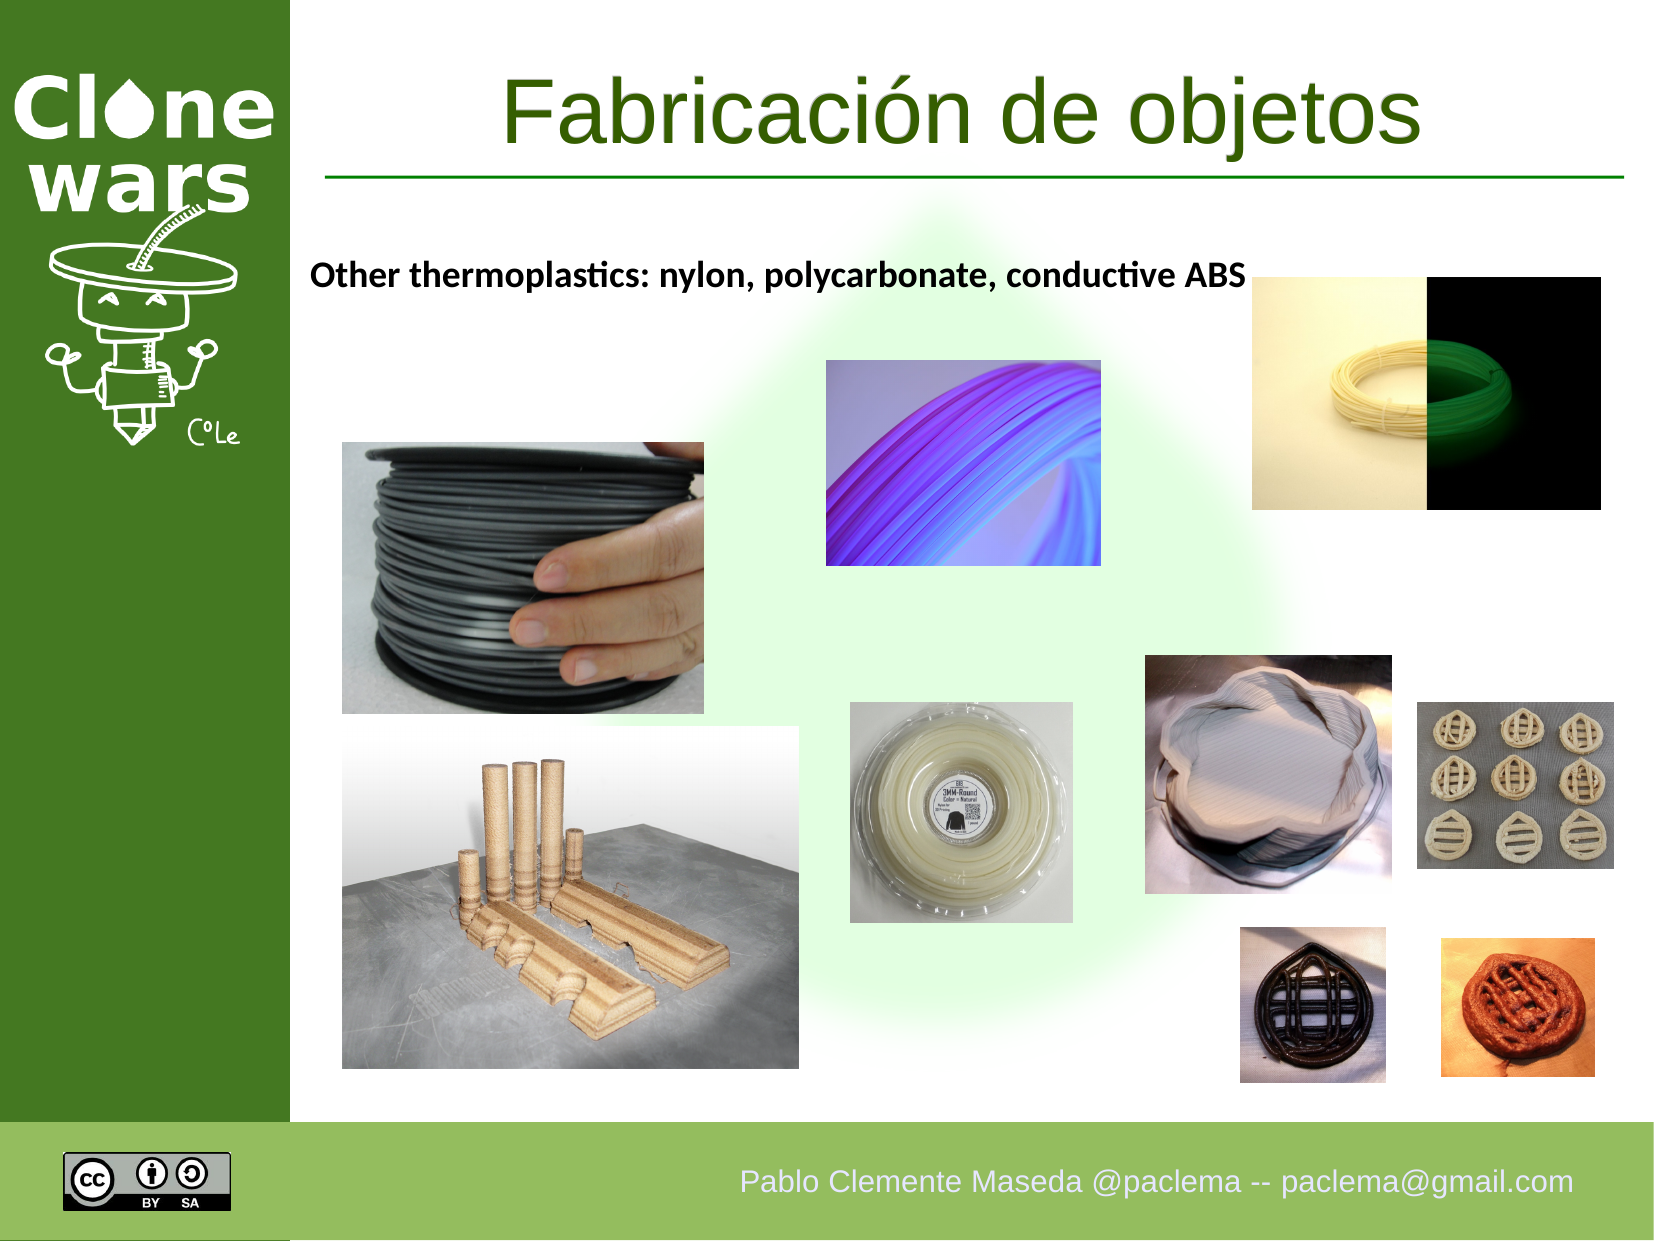

# Fabricación de objetos
Other thermoplastics: nylon, polycarbonate, conductive ABS
Pablo Clemente Maseda @paclema -- paclema@gmail.com